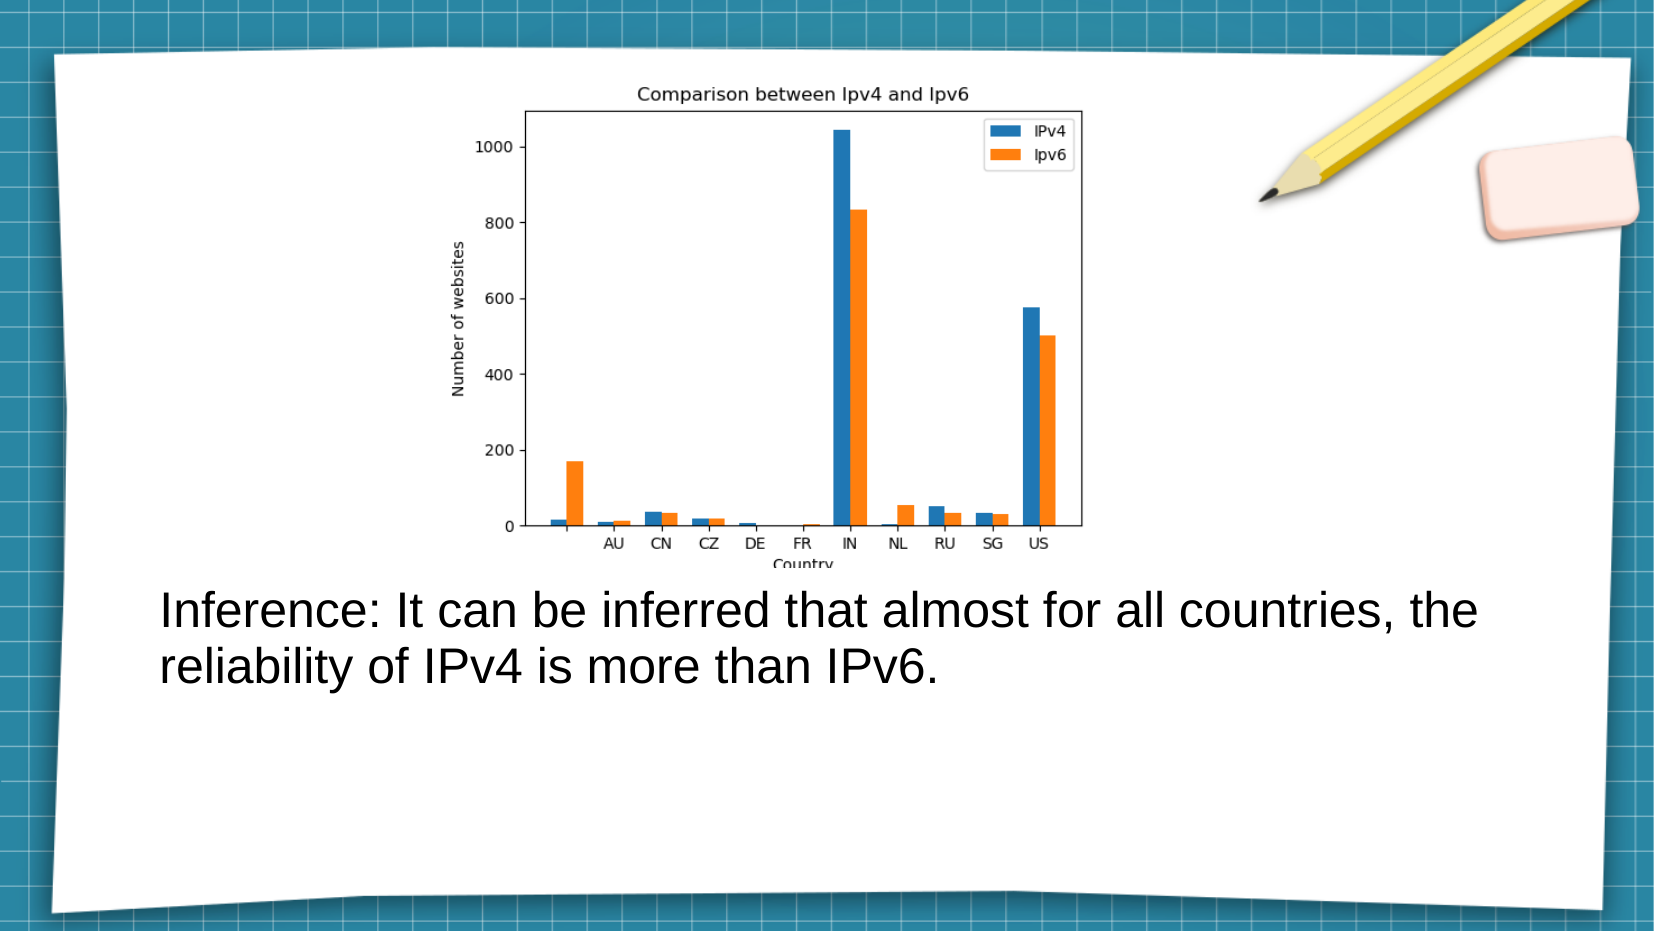

#
Inference: It can be inferred that almost for all countries, the reliability of IPv4 is more than IPv6.